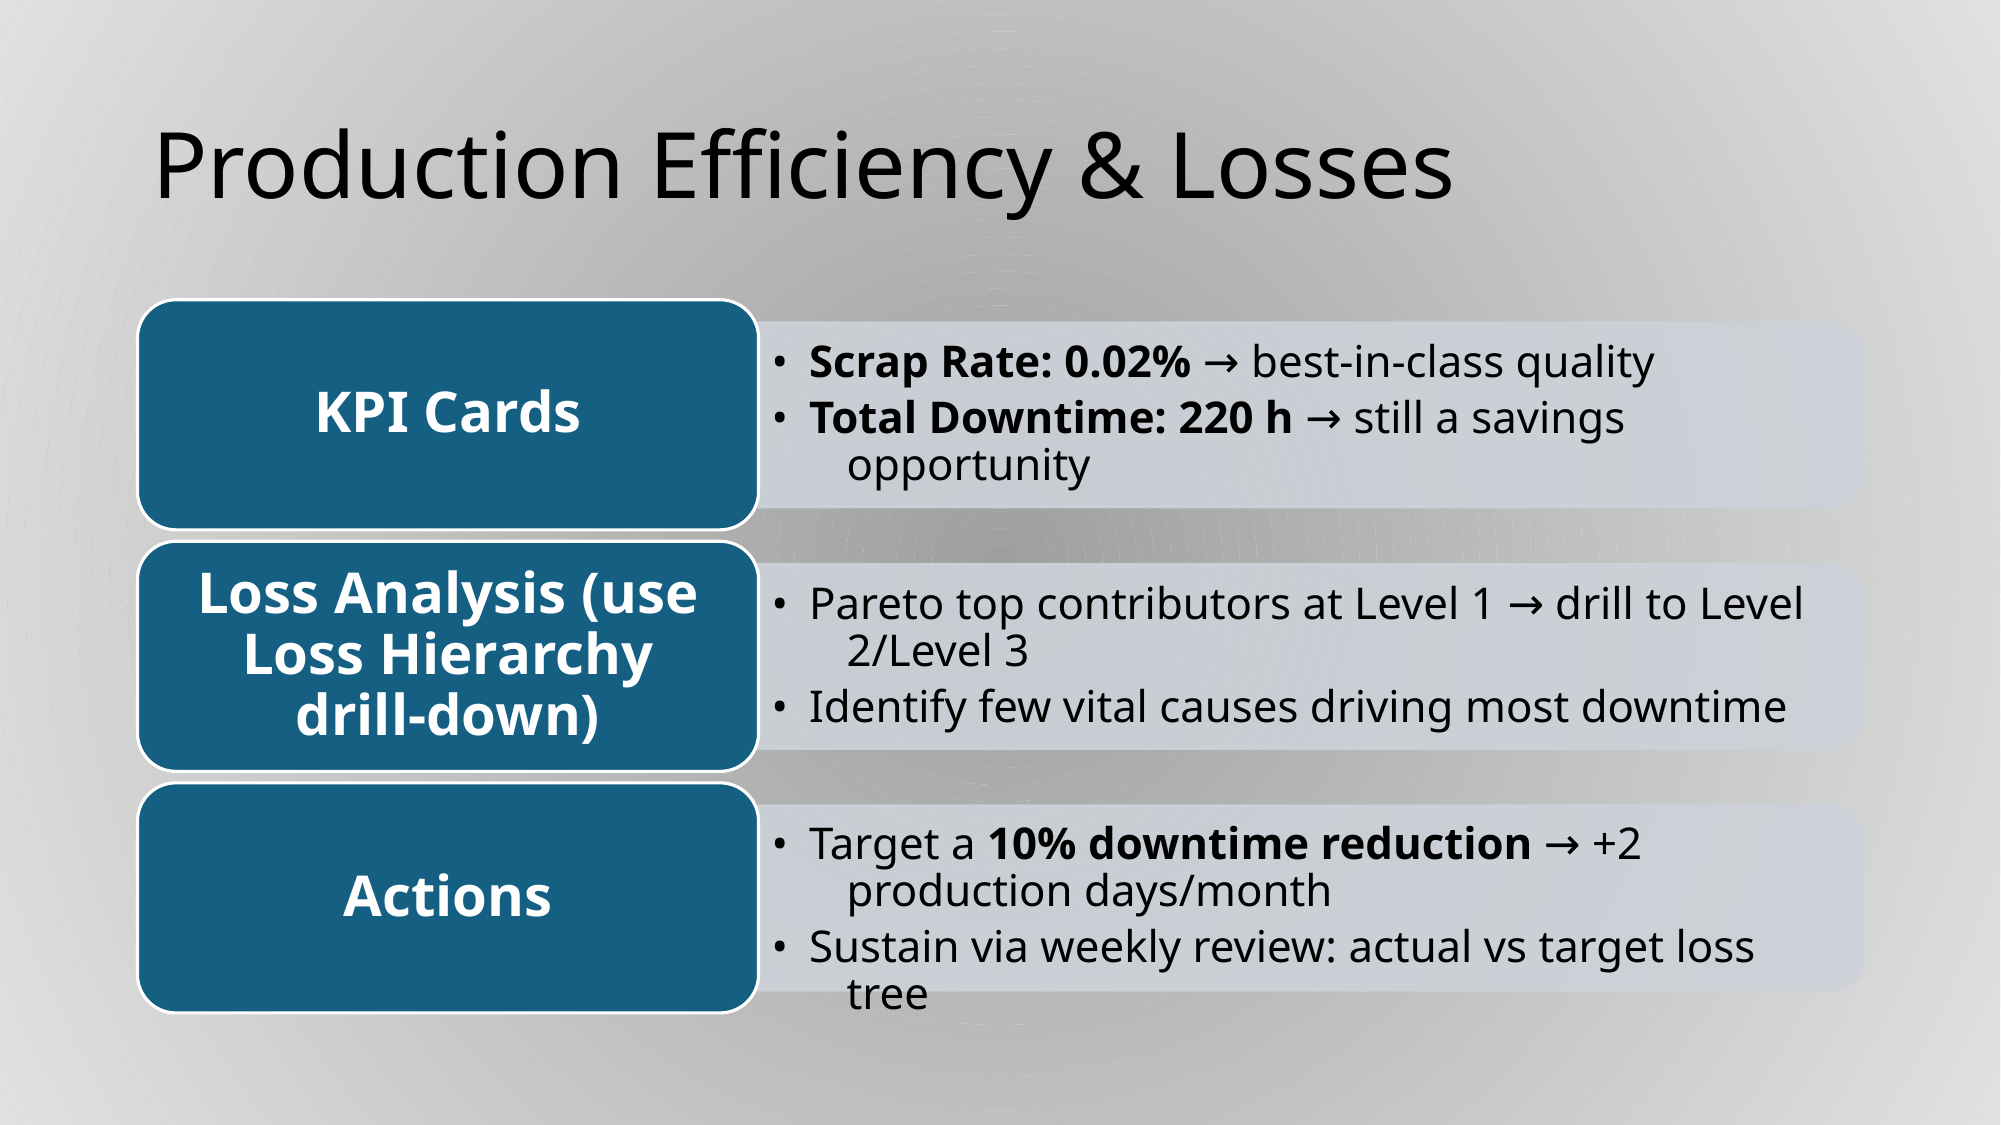

# Production Efficiency & Losses
KPI Cards
Scrap Rate: 0.02% → best‑in‑class quality
Total Downtime: 220 h → still a savings opportunity
Loss Analysis (use Loss Hierarchy drill‑down)
Pareto top contributors at Level 1 → drill to Level 2/Level 3
Identify few vital causes driving most downtime
Actions
Target a 10% downtime reduction → +2 production days/month
Sustain via weekly review: actual vs target loss tree